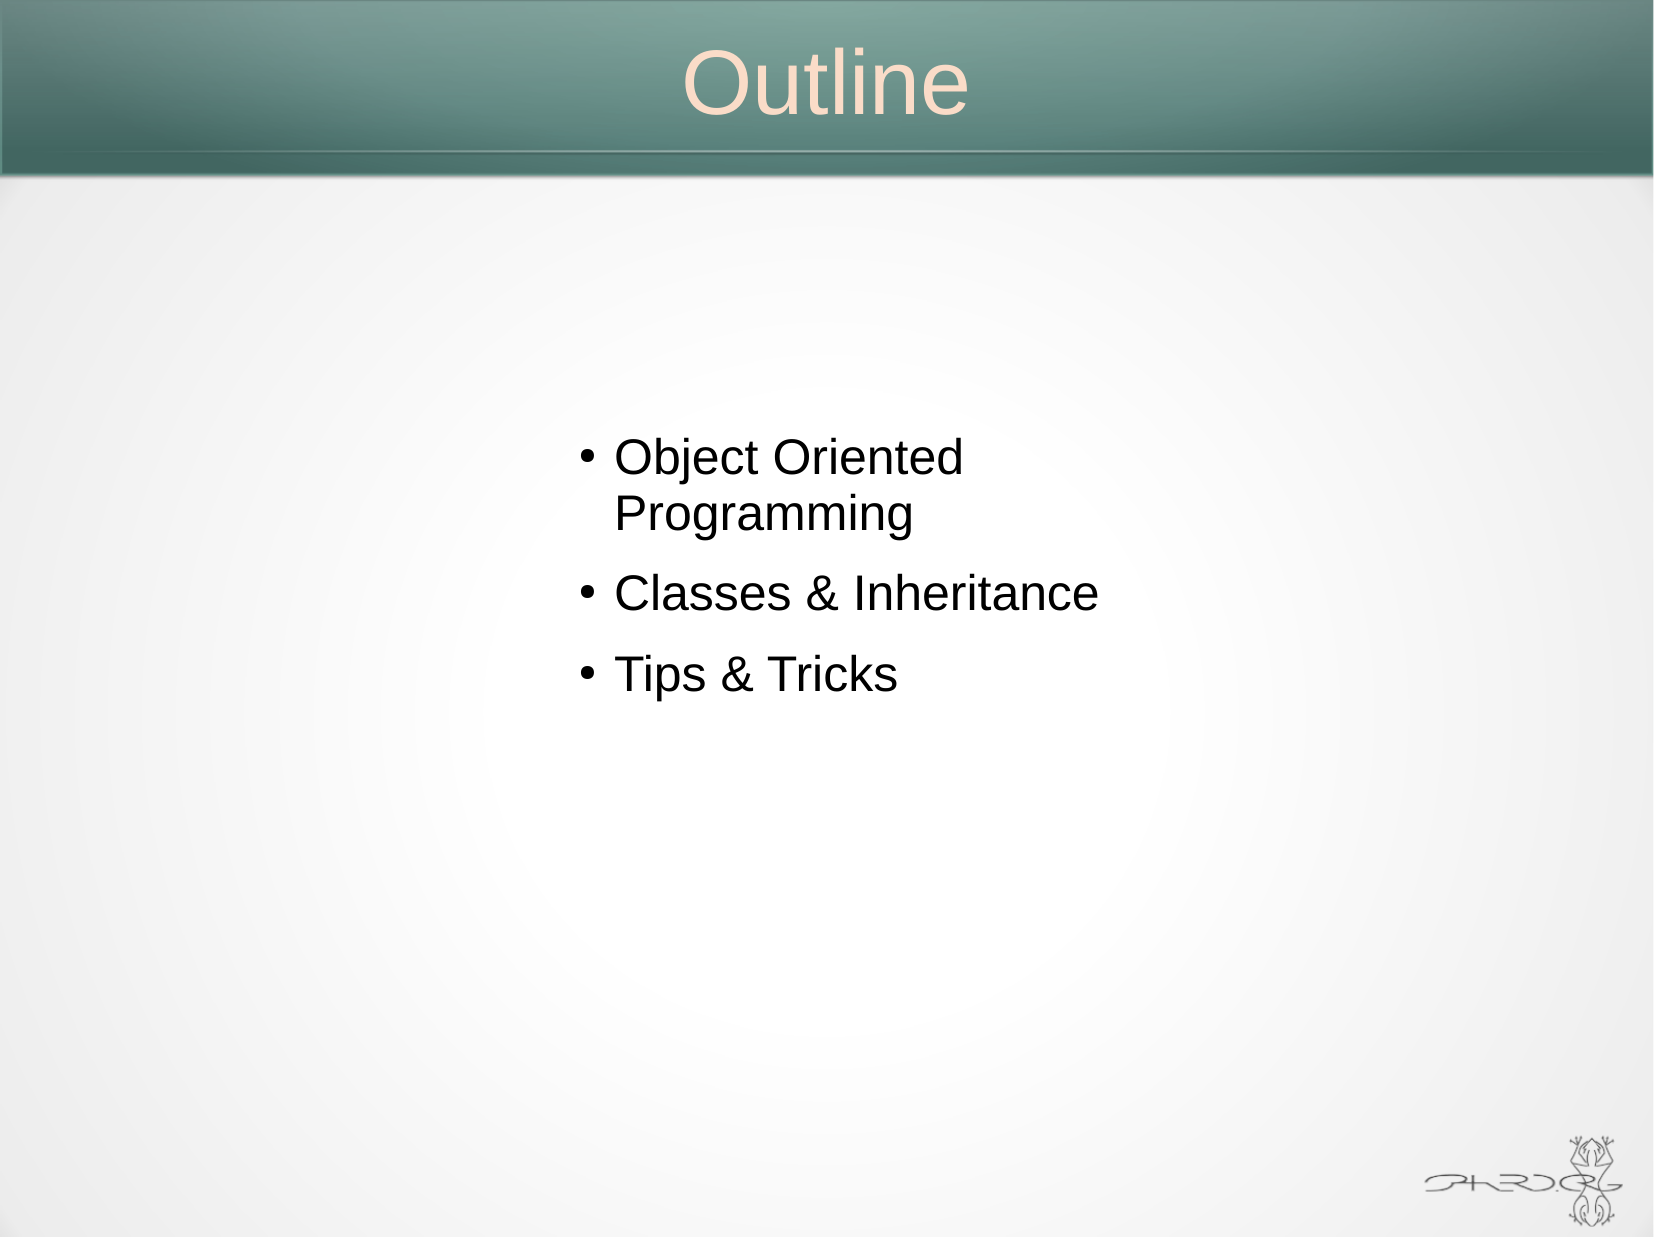

# Outline
Object Oriented Programming
Classes & Inheritance
Tips & Tricks